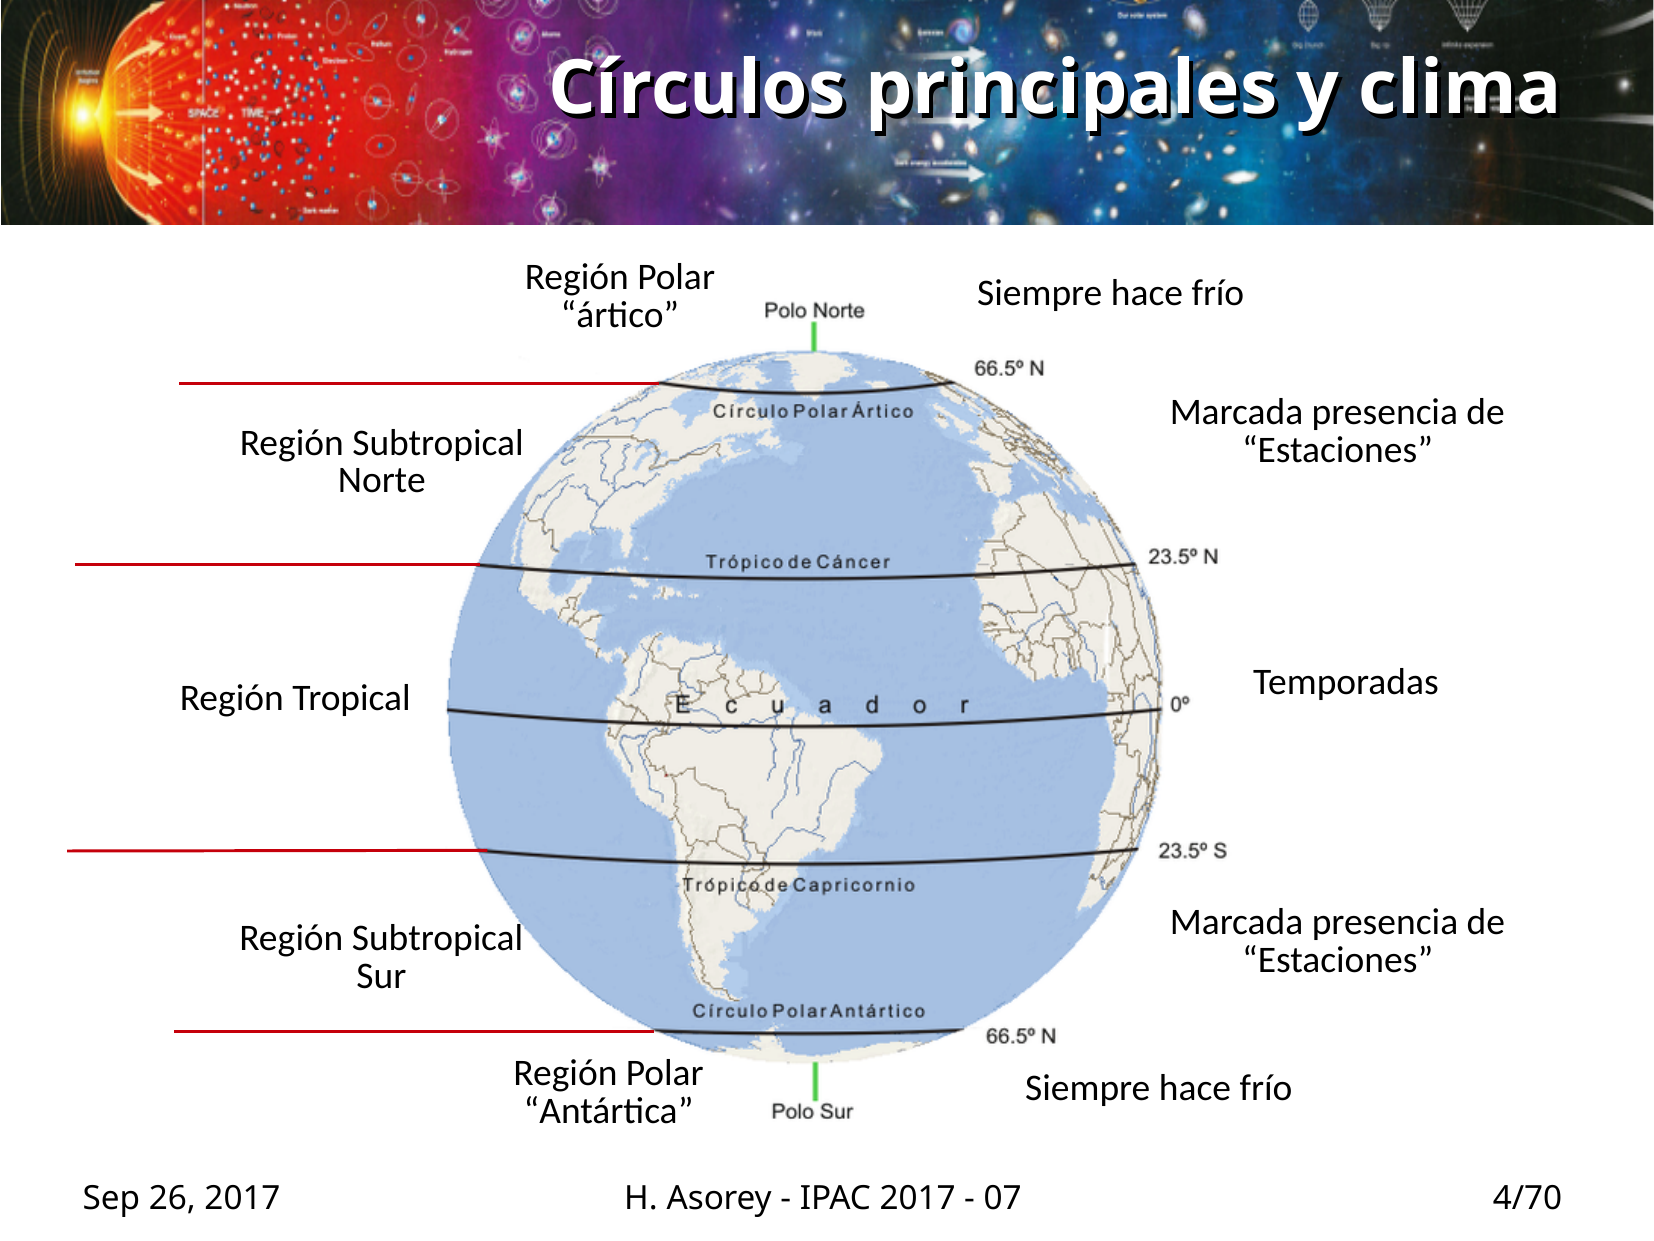

# Círculos principales y clima
Región Polar
“ártico”
Siempre hace frío
Marcada presencia de
“Estaciones”
Región Subtropical
Norte
Temporadas
Región Tropical
Marcada presencia de
“Estaciones”
Región Subtropical
Sur
Región Polar
“Antártica”
Siempre hace frío
Sep 26, 2017
H. Asorey - IPAC 2017 - 07
4